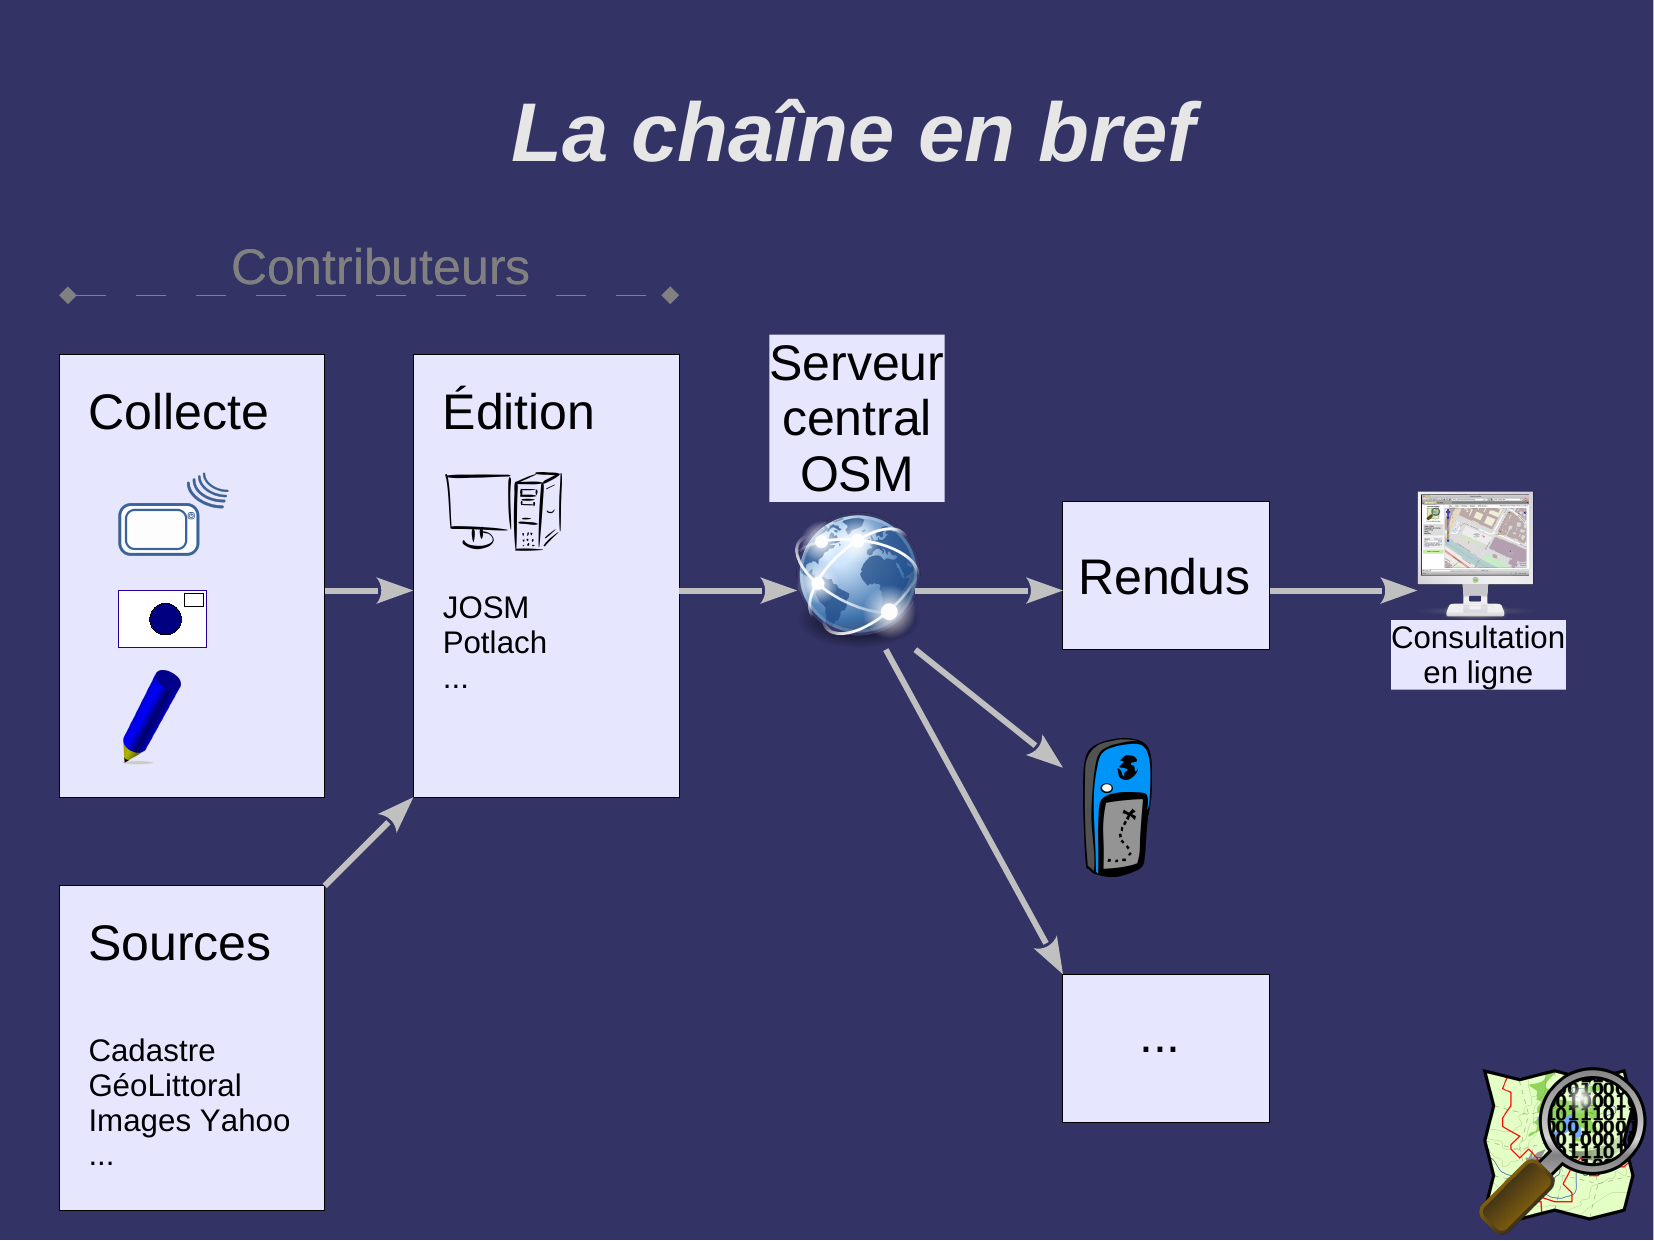

# La chaîne en bref
Contributeurs
Contributeurs
Serveur
central
OSM
Collecte
Édition
Rendus
JOSM
Potlach
...
Consultation
en ligne
Sources
...
Cadastre
GéoLittoral
Images Yahoo
...